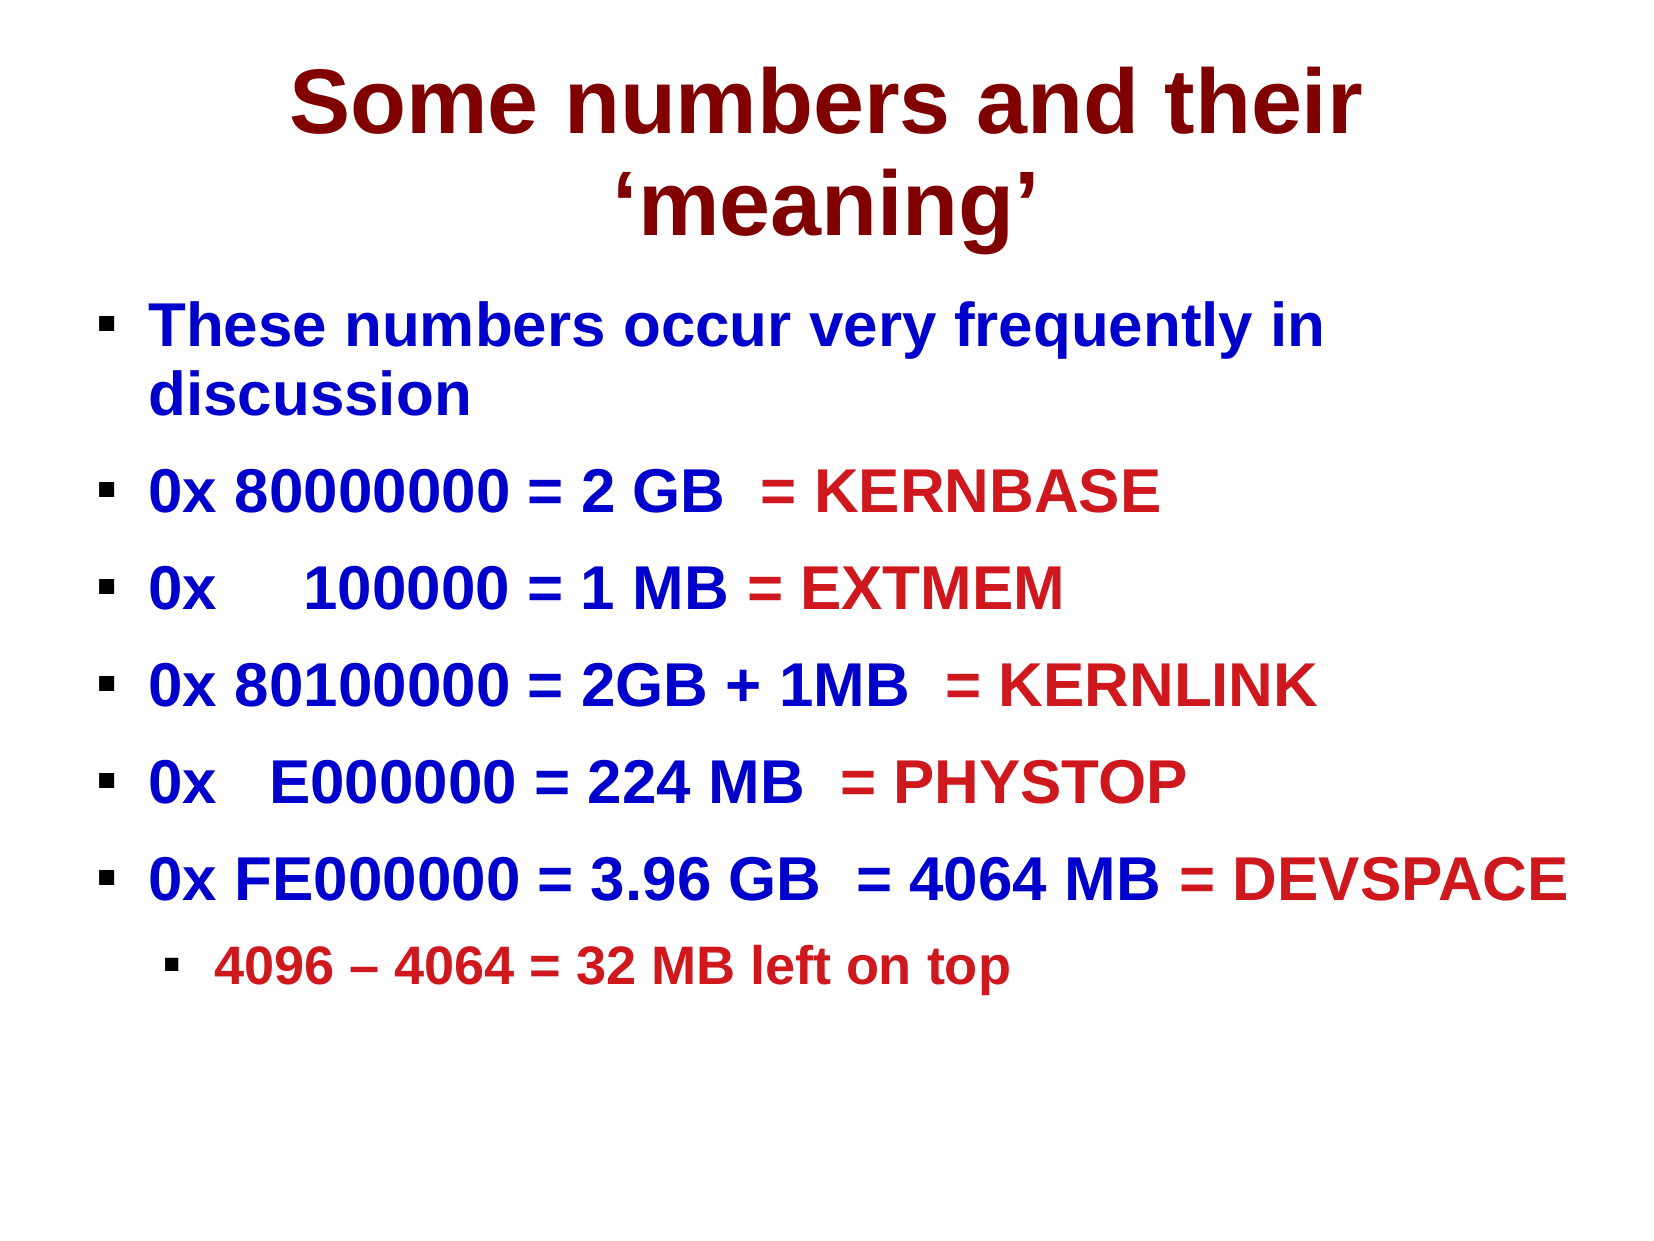

# Some numbers and their ‘meaning’
These numbers occur very frequently in discussion
0x 80000000 = 2 GB = KERNBASE
0x 100000 = 1 MB = EXTMEM
0x 80100000 = 2GB + 1MB = KERNLINK
0x E000000 = 224 MB = PHYSTOP
0x FE000000 = 3.96 GB = 4064 MB = DEVSPACE
4096 – 4064 = 32 MB left on top